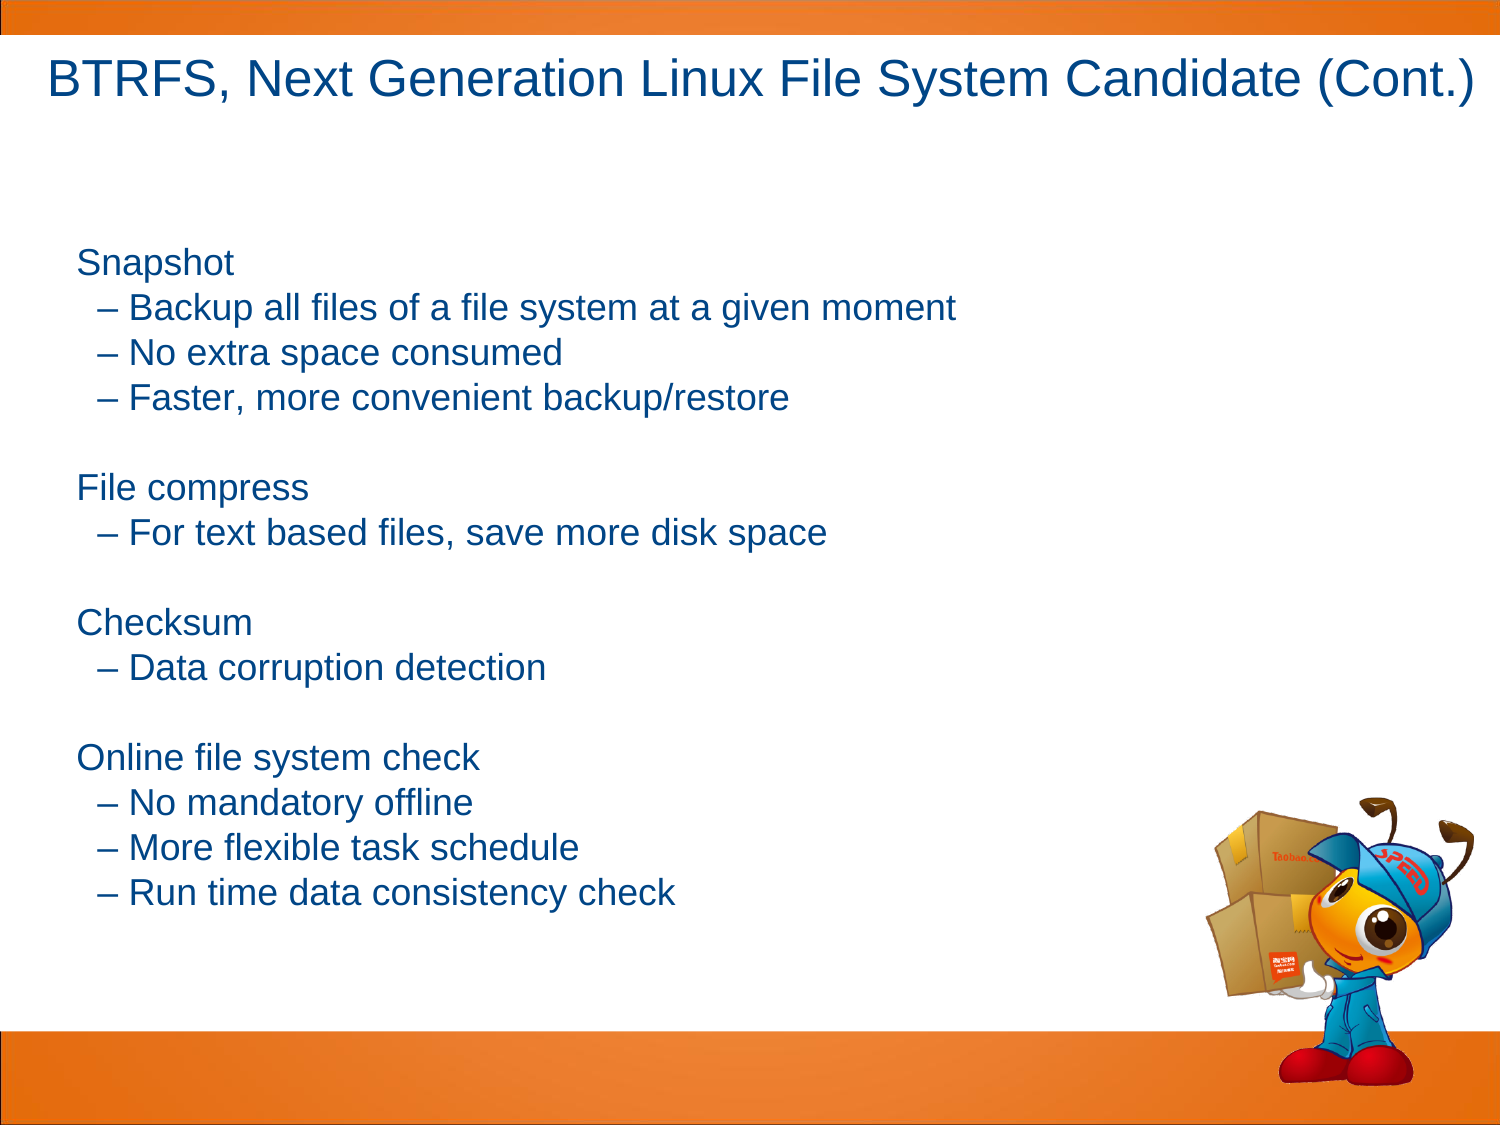

BTRFS, Next Generation Linux File System Candidate (Cont.)
Snapshot
 – Backup all files of a file system at a given moment
 – No extra space consumed
 – Faster, more convenient backup/restore
File compress
 – For text based files, save more disk space
Checksum
 – Data corruption detection
Online file system check
 – No mandatory offline
 – More flexible task schedule
 – Run time data consistency check